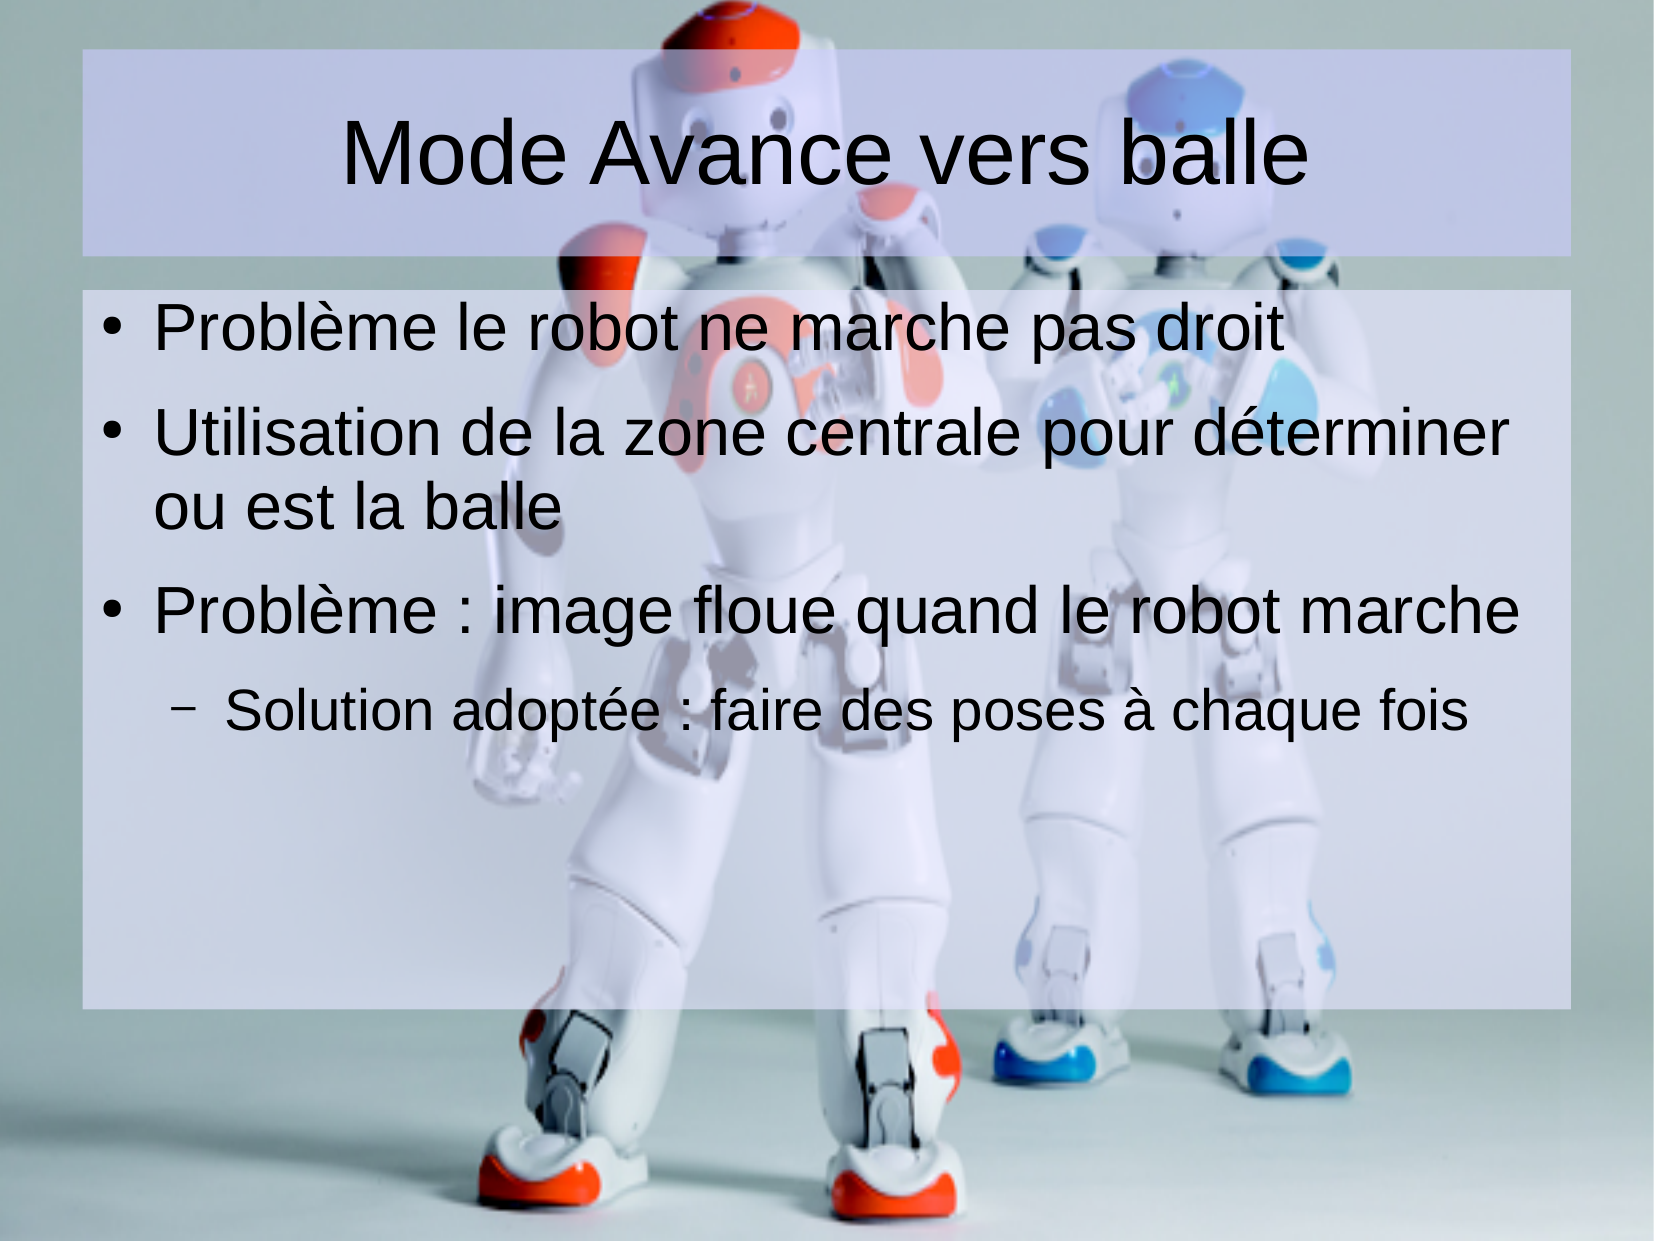

# Mode Avance vers balle
Problème le robot ne marche pas droit
Utilisation de la zone centrale pour déterminer ou est la balle
Problème : image floue quand le robot marche
Solution adoptée : faire des poses à chaque fois